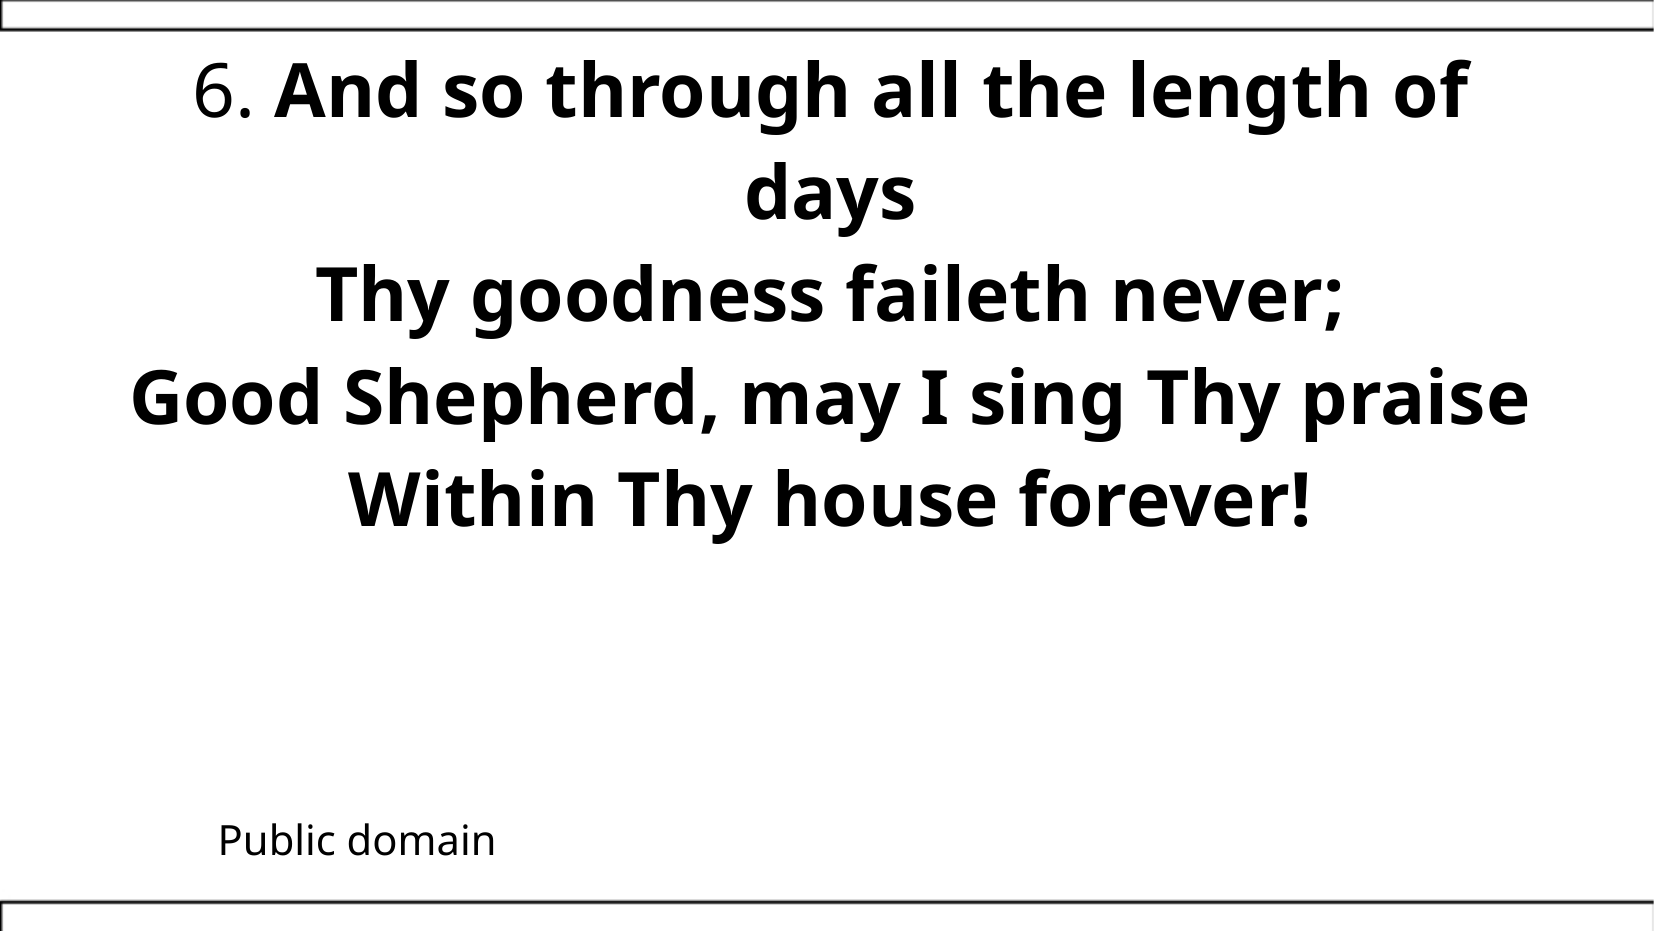

6. And so through all the length of days
Thy goodness faileth never;
Good Shepherd, may I sing Thy praise
Within Thy house forever!
 Public domain